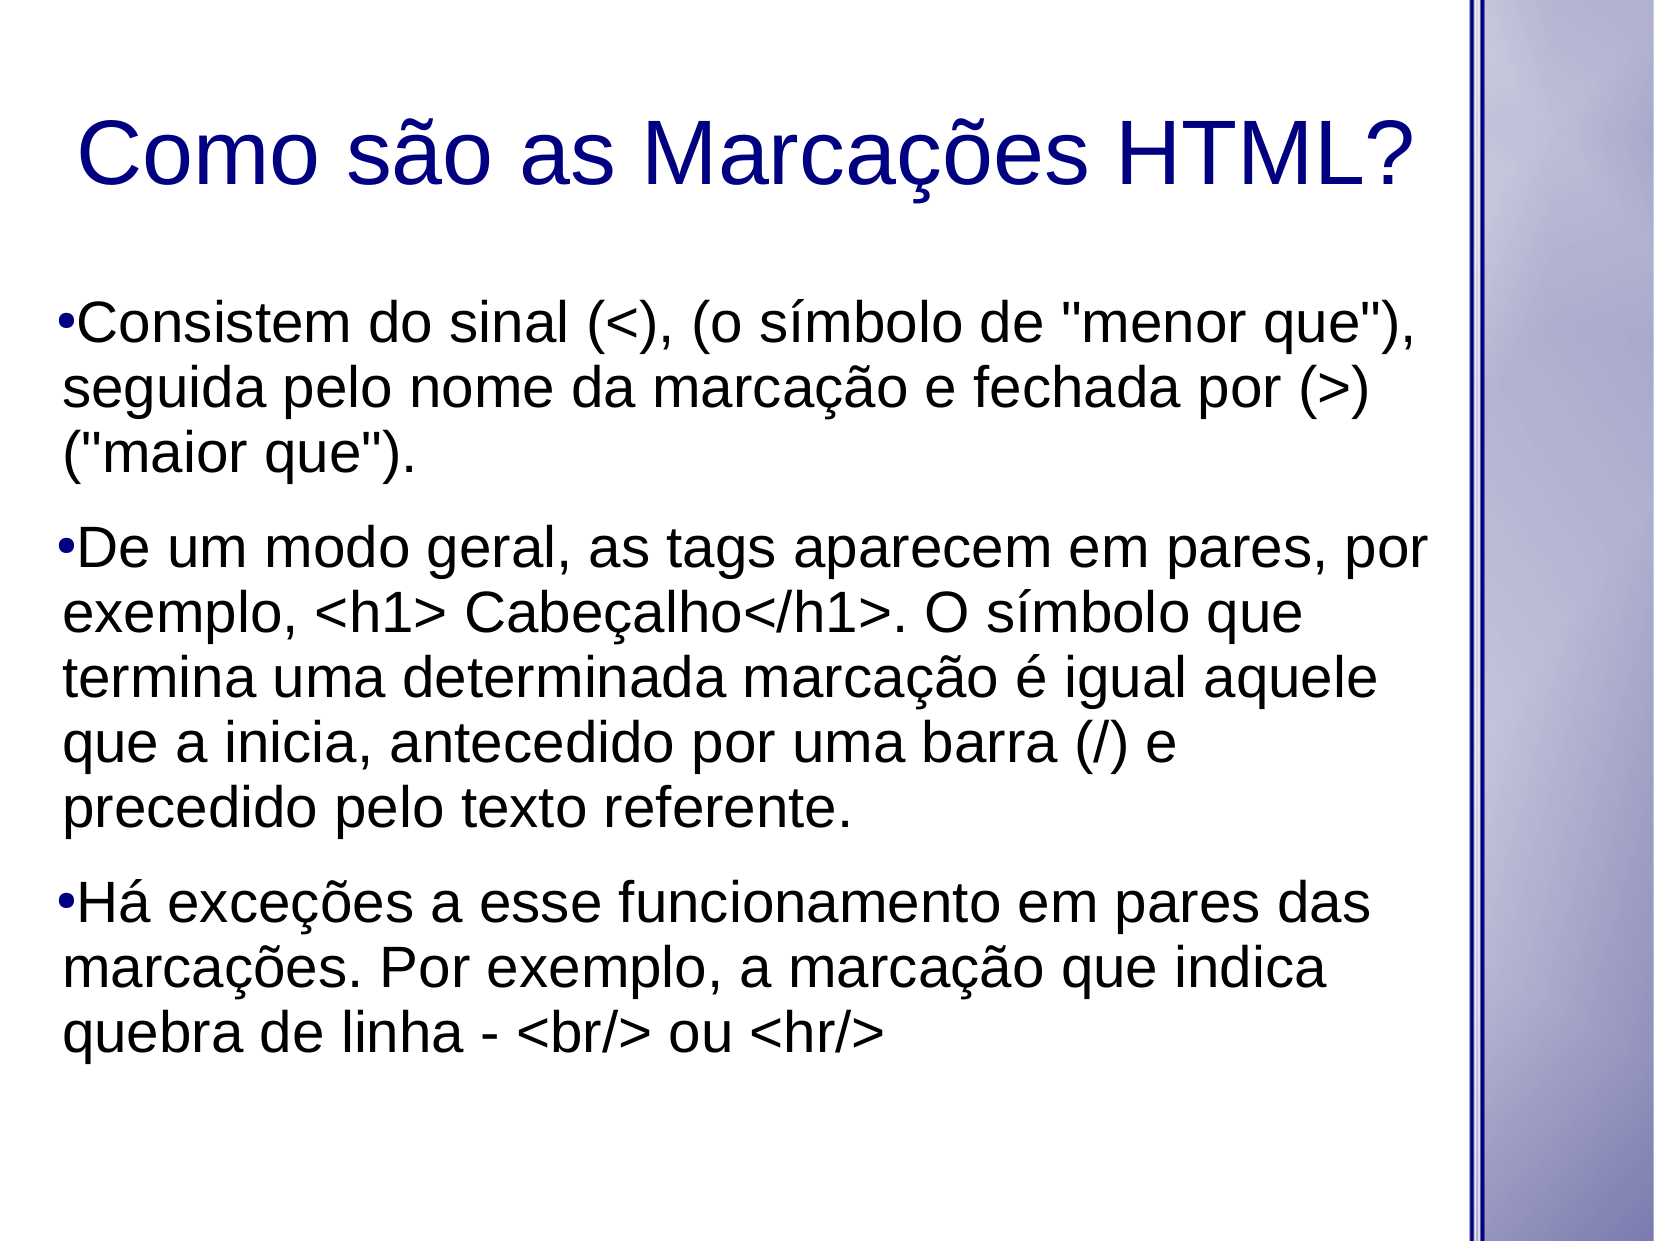

# Como são as Marcações HTML?
Consistem do sinal (<), (o símbolo de "menor que"), seguida pelo nome da marcação e fechada por (>) ("maior que").
De um modo geral, as tags aparecem em pares, por exemplo, <h1> Cabeçalho</h1>. O símbolo que termina uma determinada marcação é igual aquele que a inicia, antecedido por uma barra (/) e precedido pelo texto referente.
Há exceções a esse funcionamento em pares das marcações. Por exemplo, a marcação que indica quebra de linha - <br/> ou <hr/>